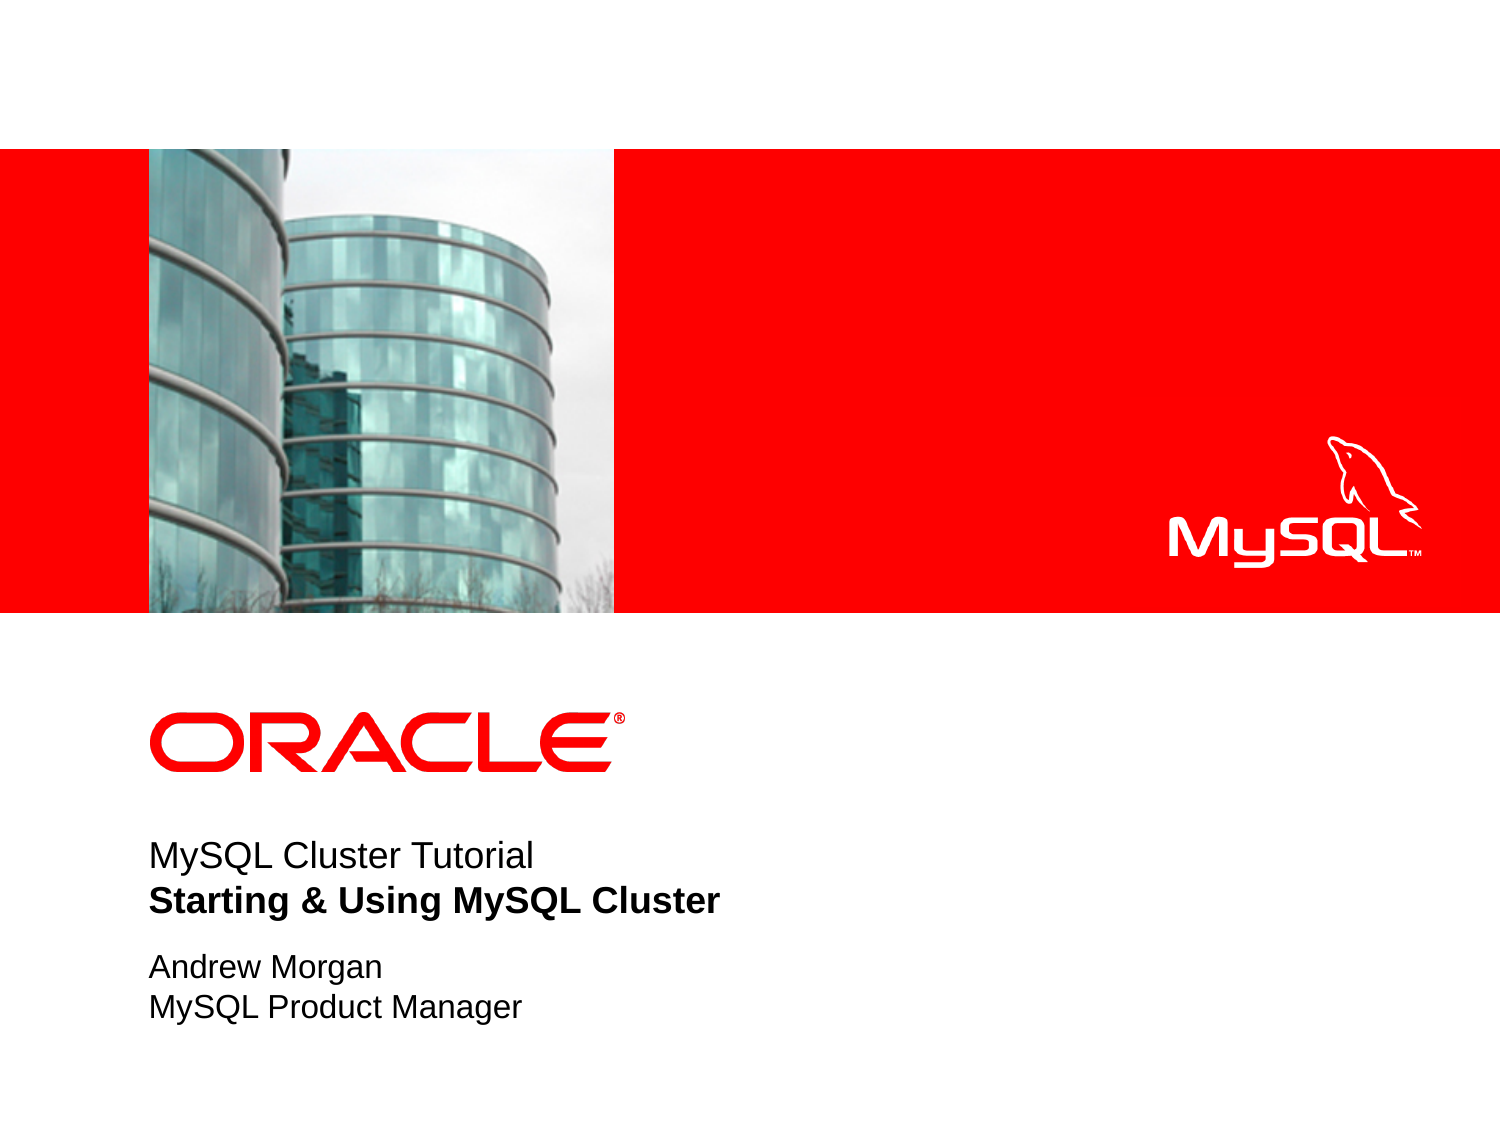

# MySQL Cluster Tutorial Starting & Using MySQL Cluster
Andrew Morgan
MySQL Product Manager